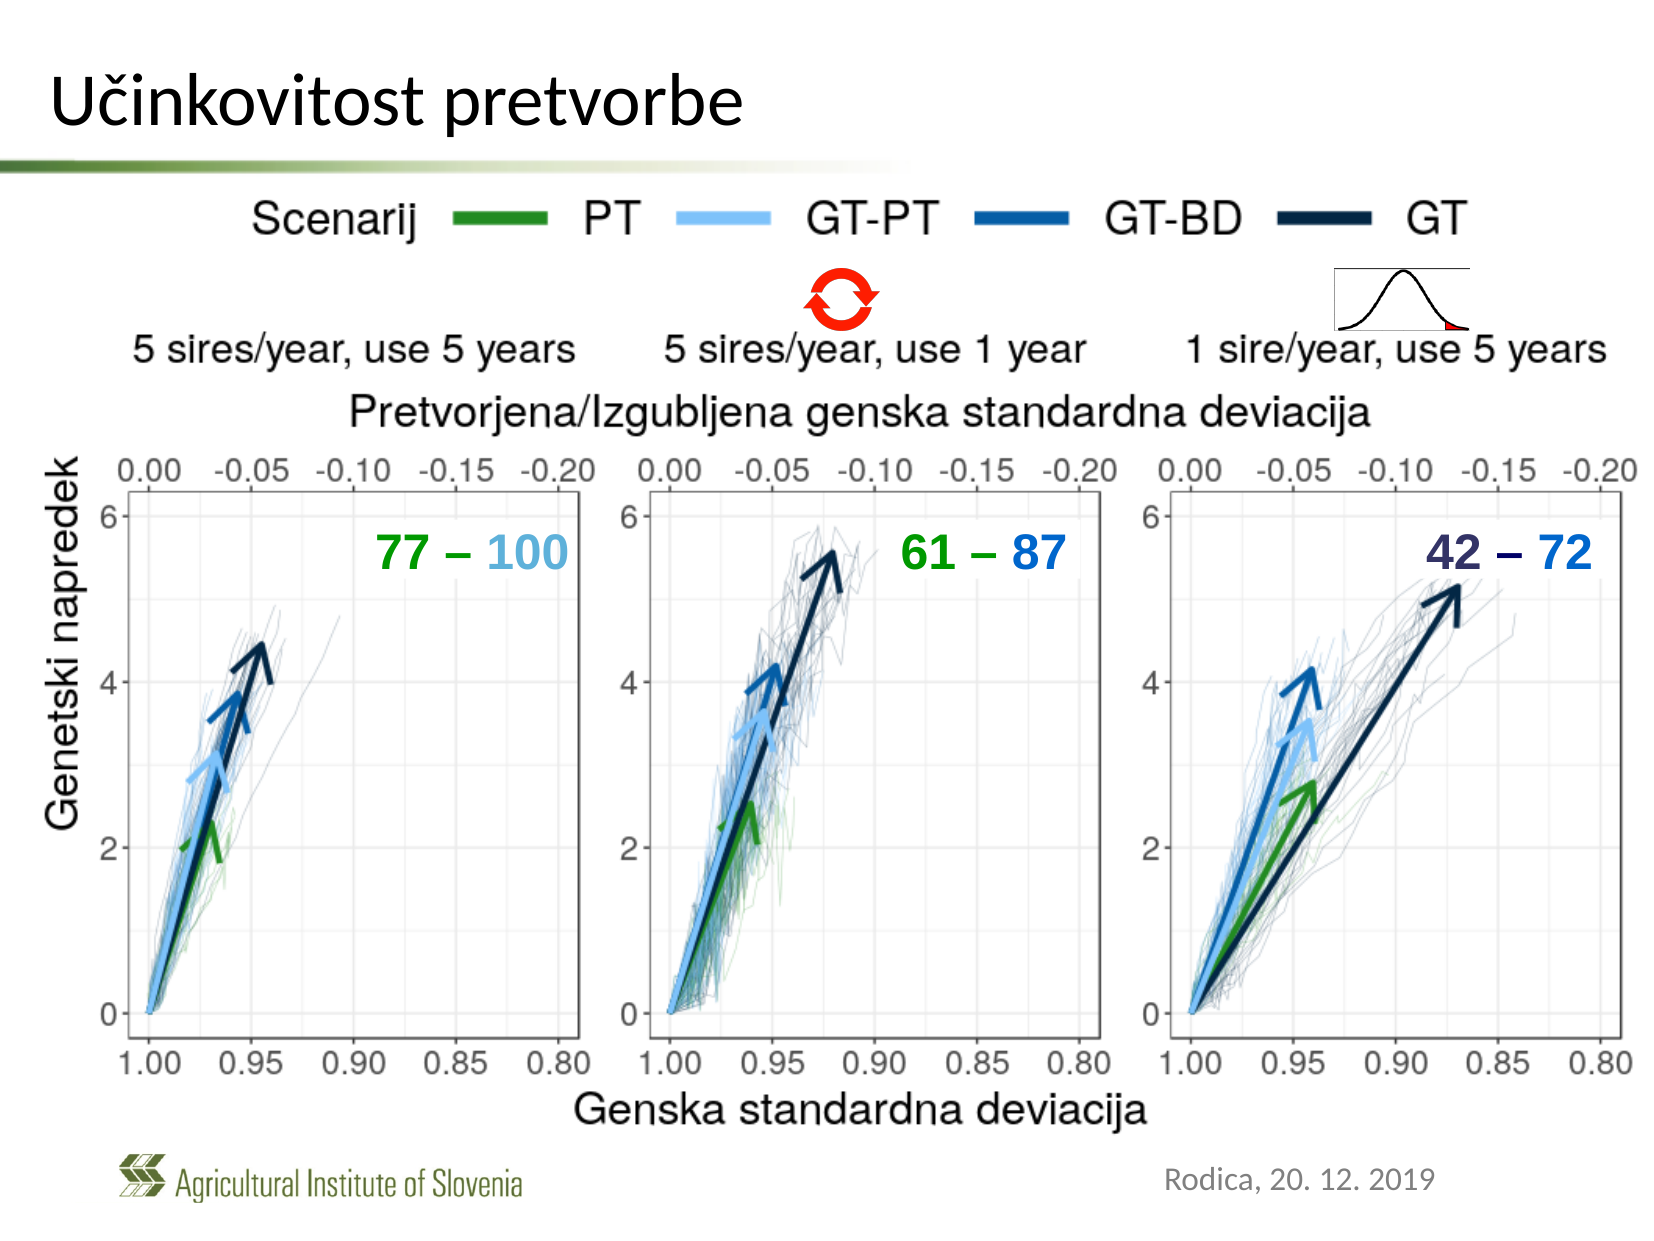

Učinkovitost pretvorbe
77 – 100
61 – 87
42 – 72